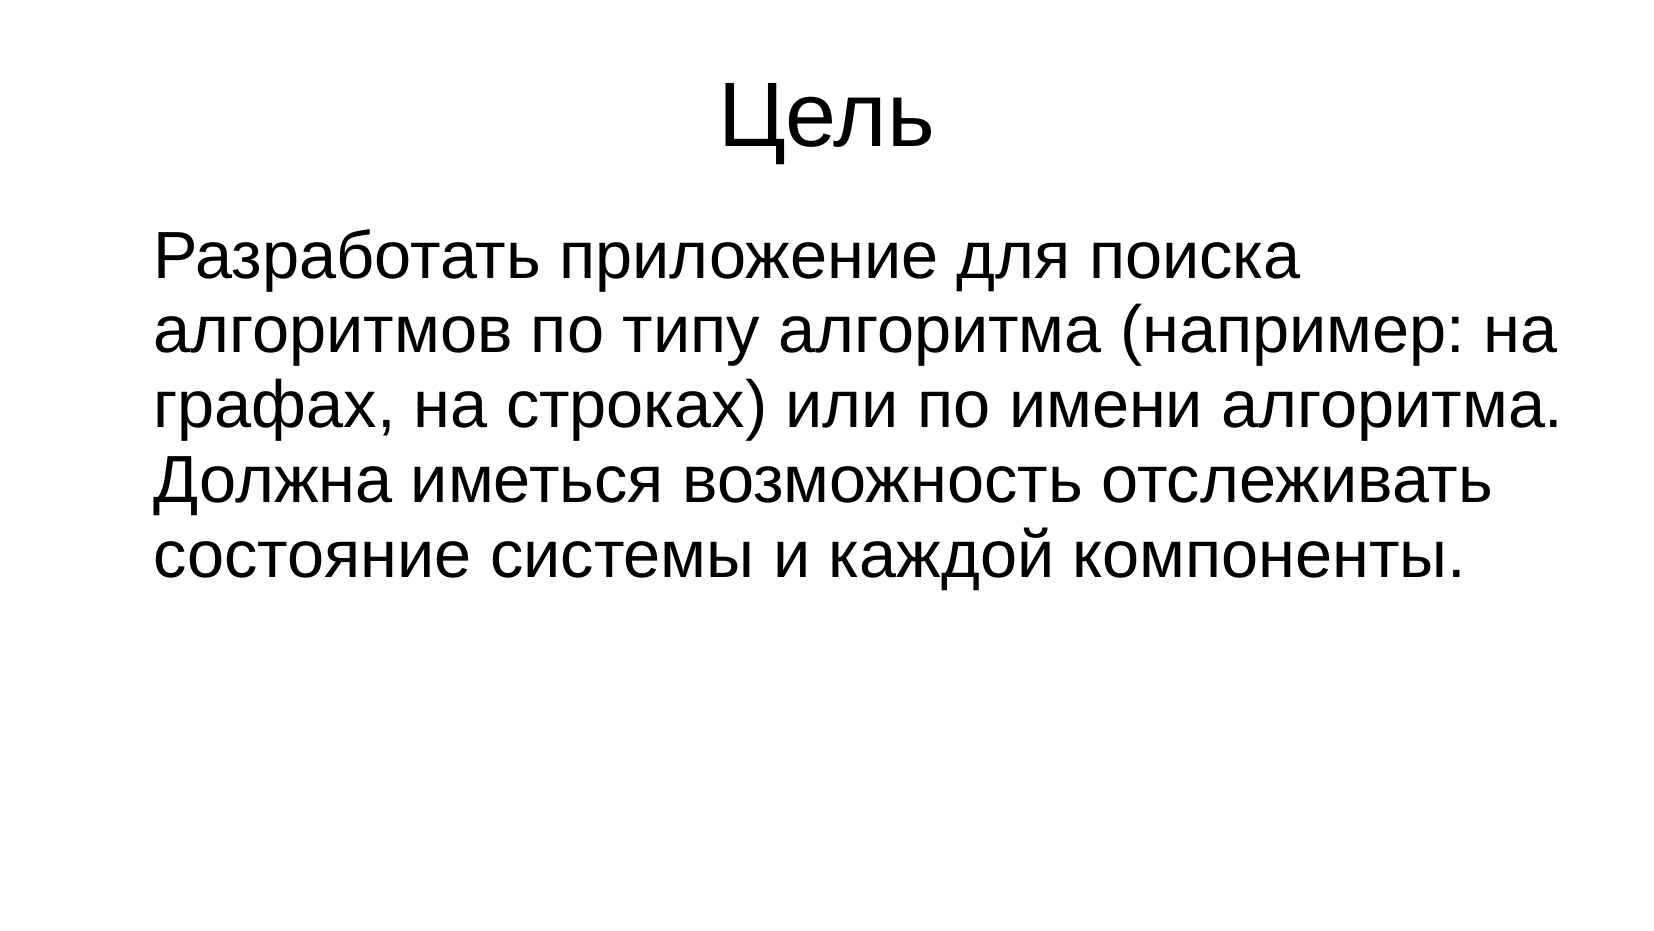

# Цель
Разработать приложение для поиска алгоритмов по типу алгоритма (например: на графах, на строках) или по имени алгоритма. Должна иметься возможность отслеживать состояние системы и каждой компоненты.